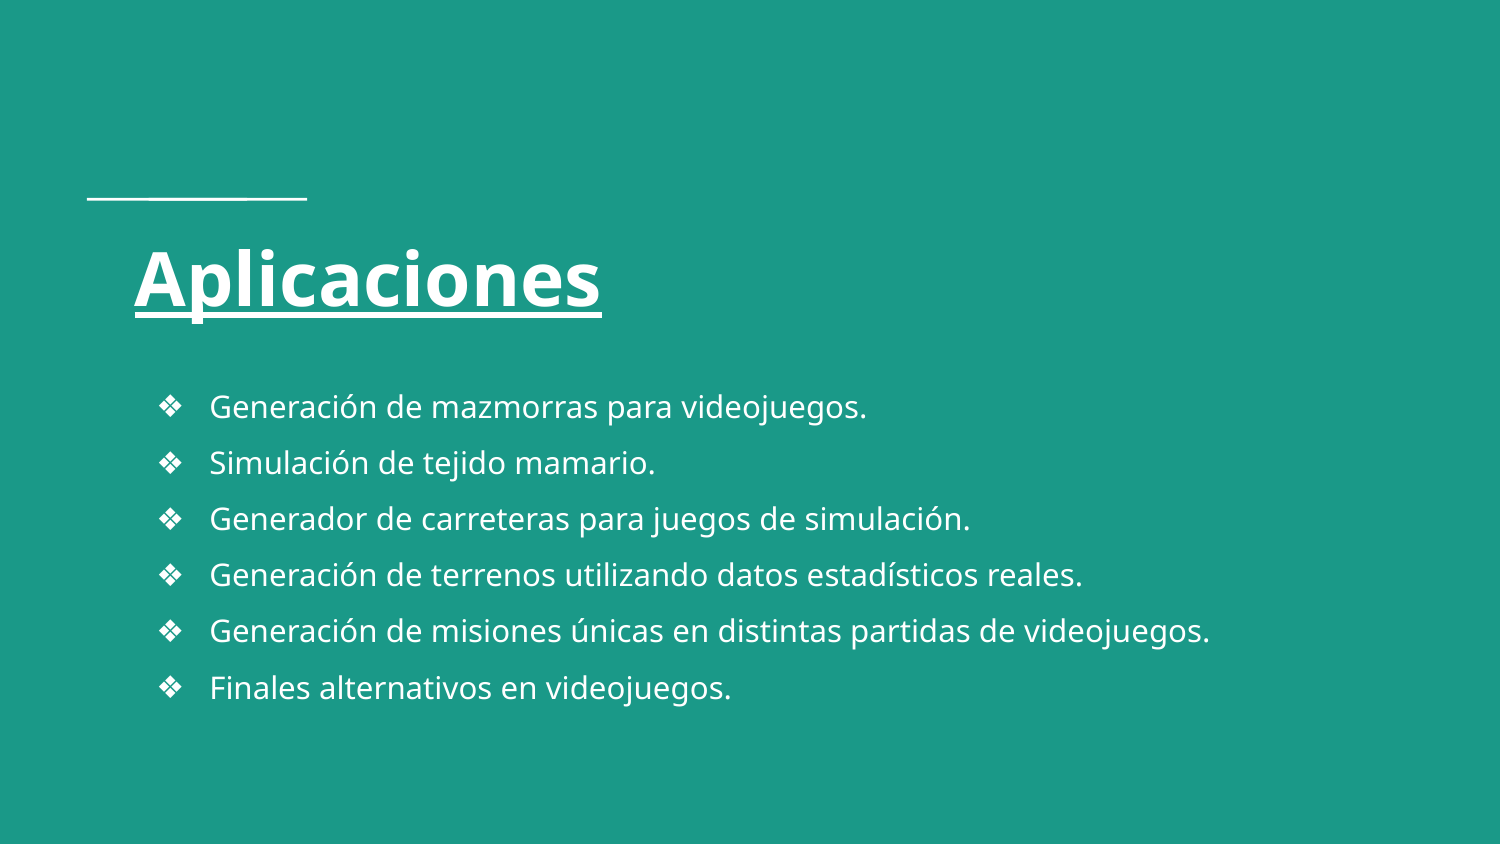

# Aplicaciones
Generación de mazmorras para videojuegos.
Simulación de tejido mamario.
Generador de carreteras para juegos de simulación.
Generación de terrenos utilizando datos estadísticos reales.
Generación de misiones únicas en distintas partidas de videojuegos.
Finales alternativos en videojuegos.